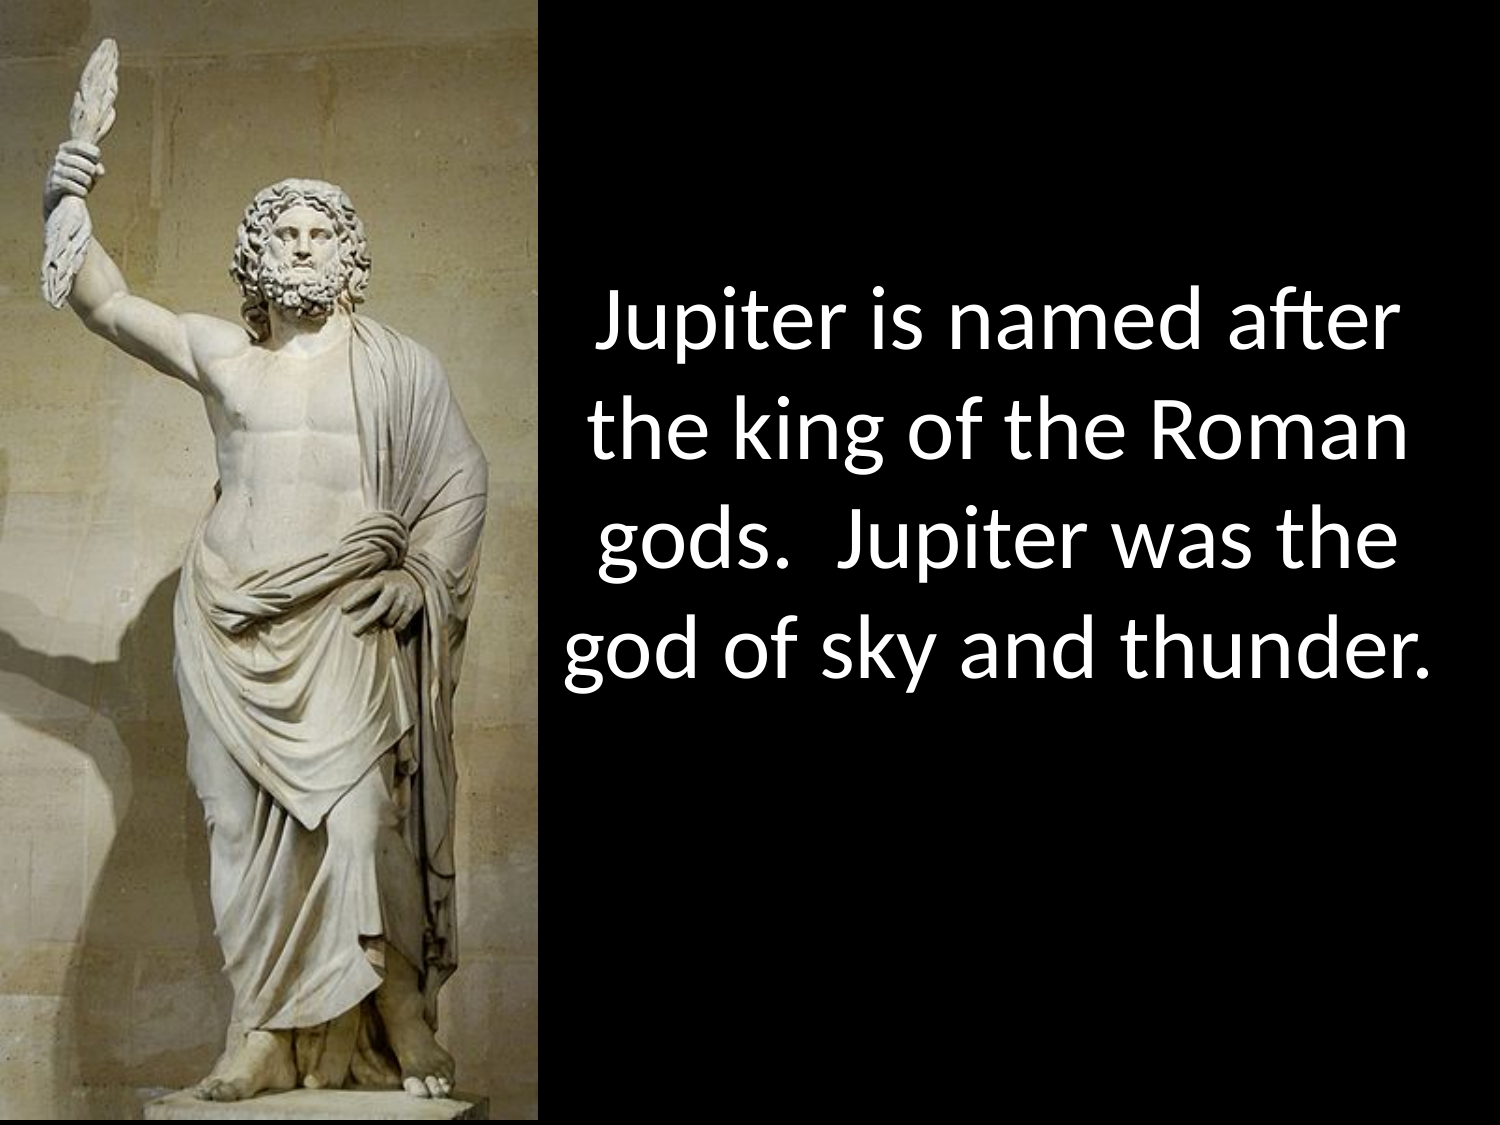

Jupiter is named after the king of the Roman gods. Jupiter was the god of sky and thunder.